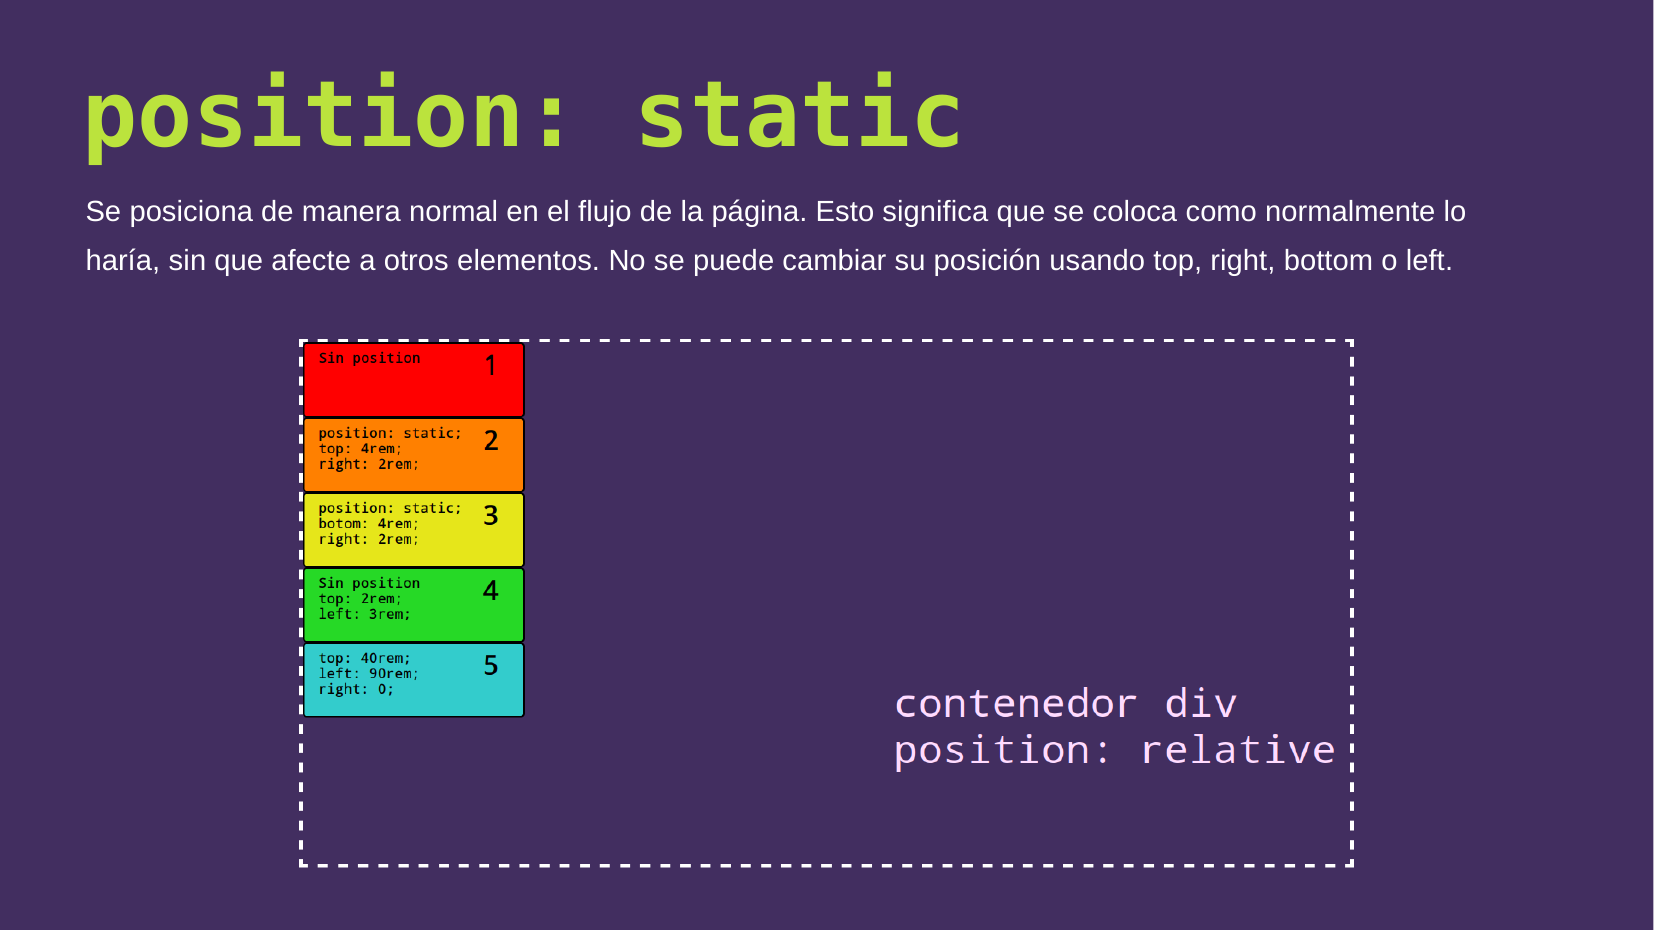

# position: static
Se posiciona de manera normal en el flujo de la página. Esto significa que se coloca como normalmente lo haría, sin que afecte a otros elementos. No se puede cambiar su posición usando top, right, bottom o left.